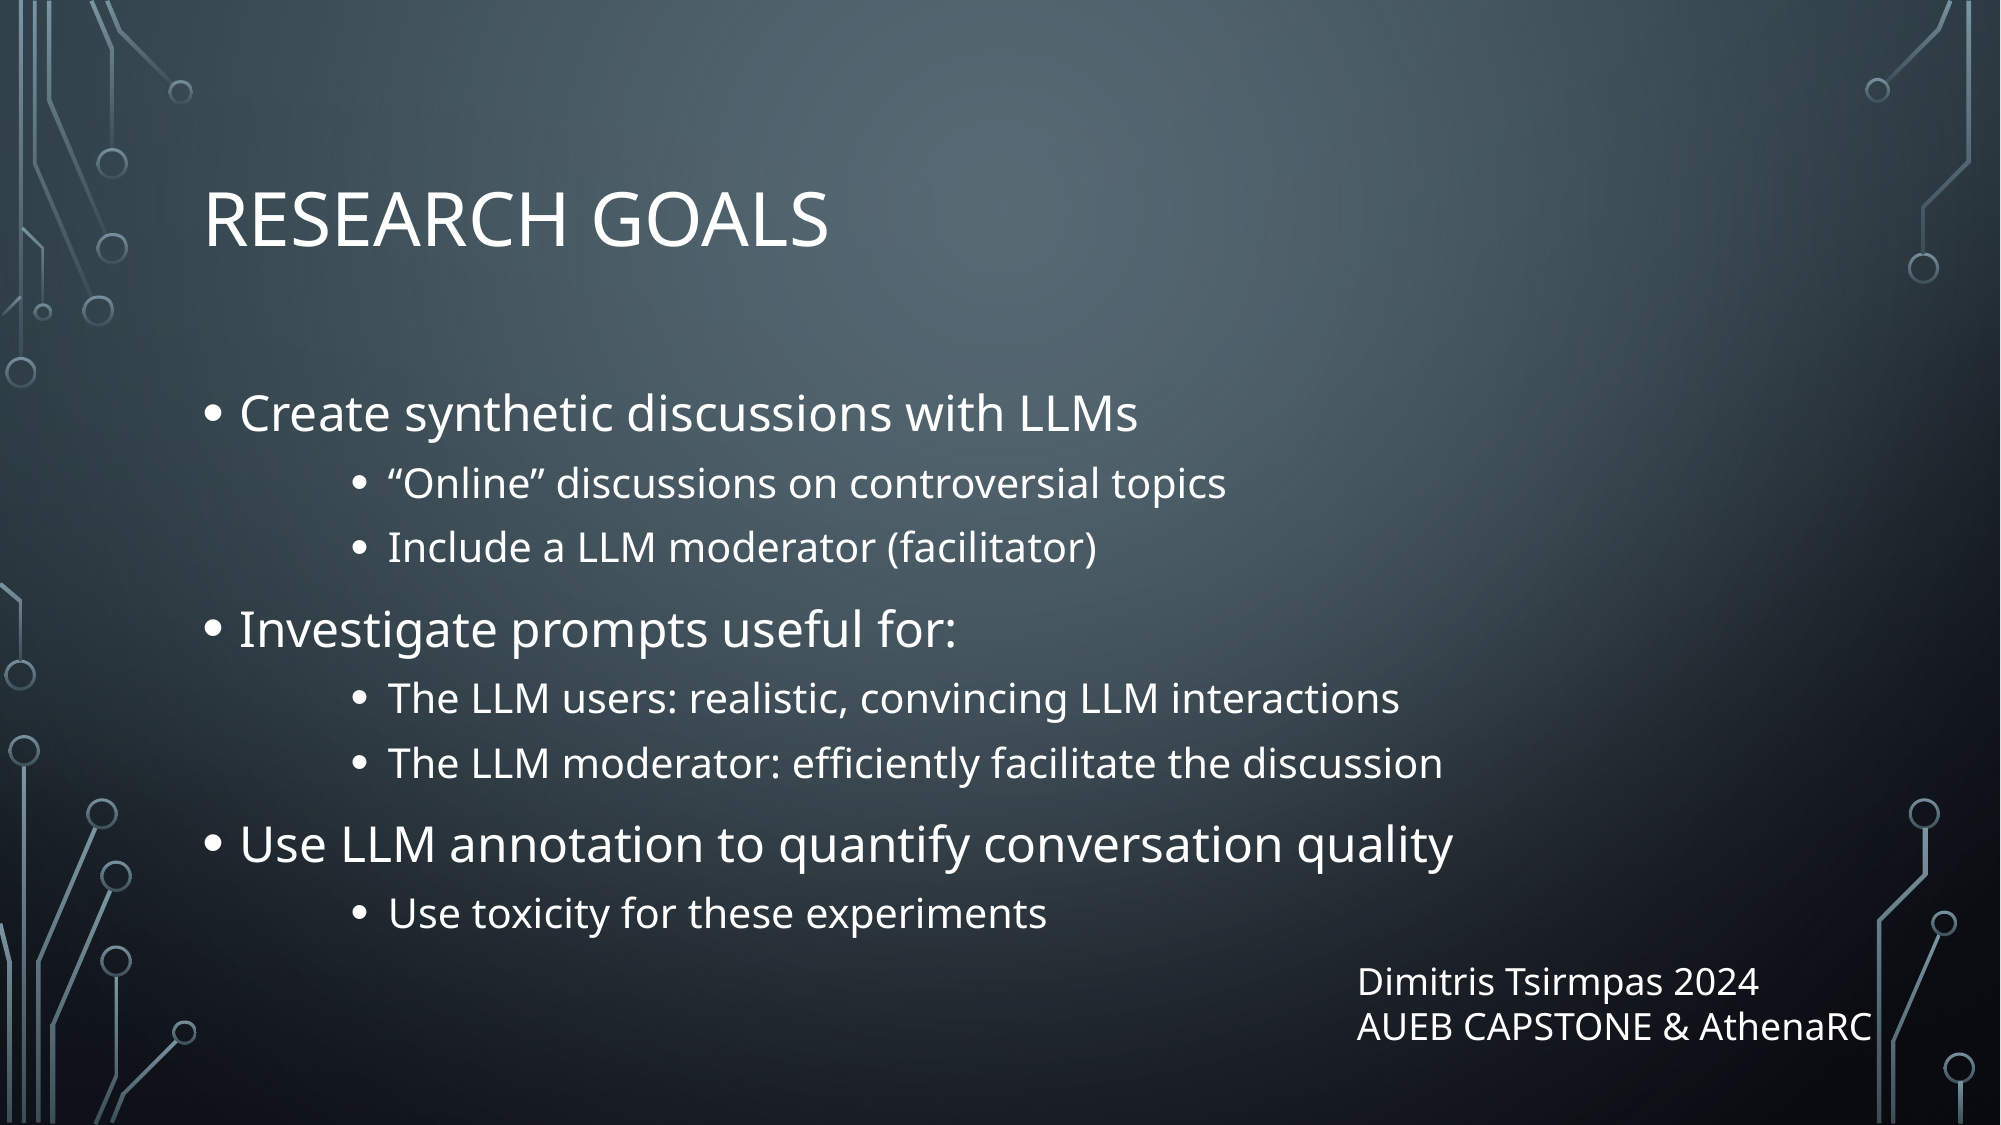

# Research goals
Create synthetic discussions with LLMs
“Online” discussions on controversial topics
Include a LLM moderator (facilitator)
Investigate prompts useful for:
The LLM users: realistic, convincing LLM interactions
The LLM moderator: efficiently facilitate the discussion
Use LLM annotation to quantify conversation quality
Use toxicity for these experiments
Dimitris Tsirmpas 2024
AUEB CAPSTONE & AthenaRC